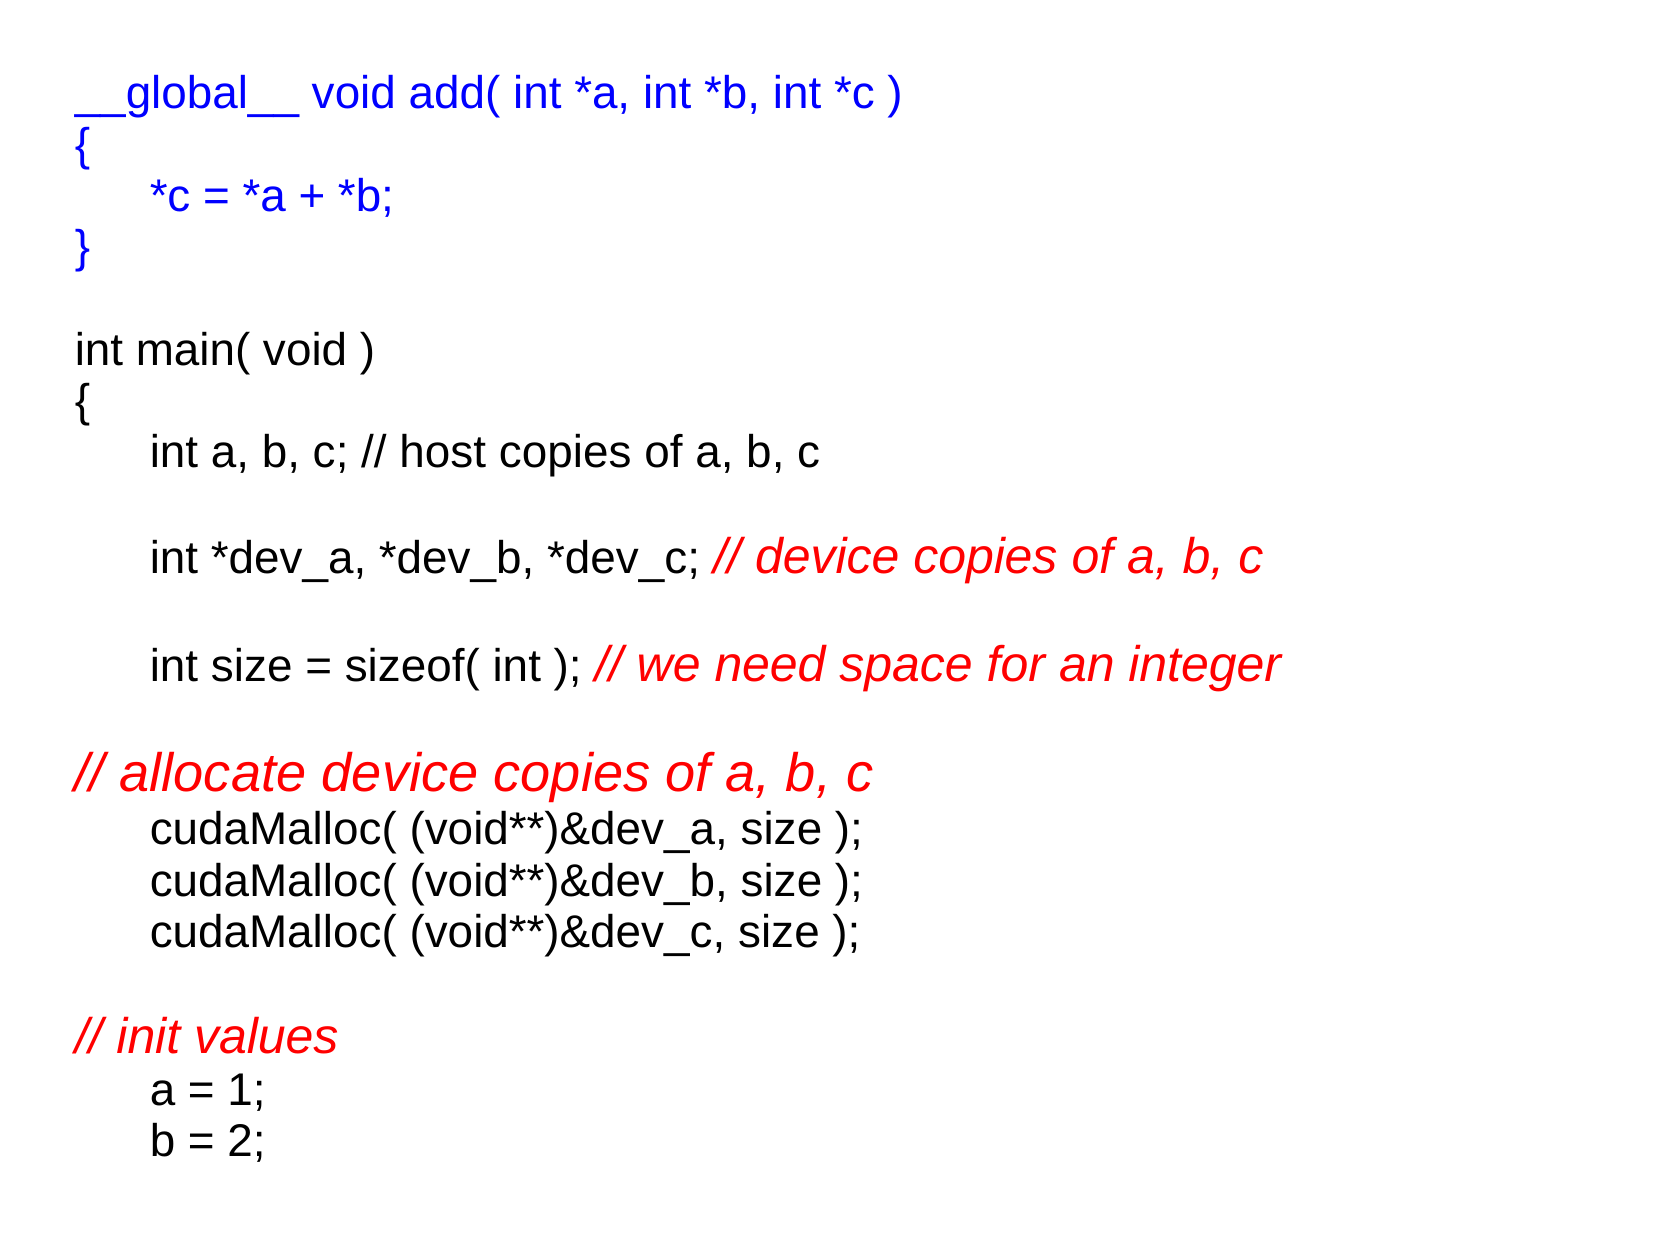

__global__ void add( int *a, int *b, int *c )
{
	*c = *a + *b;
}
int main( void )
{
	int a, b, c; // host copies of a, b, c
	int *dev_a, *dev_b, *dev_c; // device copies of a, b, c
	int size = sizeof( int ); // we need space for an integer
// allocate device copies of a, b, c
	cudaMalloc( (void**)&dev_a, size );
	cudaMalloc( (void**)&dev_b, size );
	cudaMalloc( (void**)&dev_c, size );
// init values
	a = 1;
	b = 2;